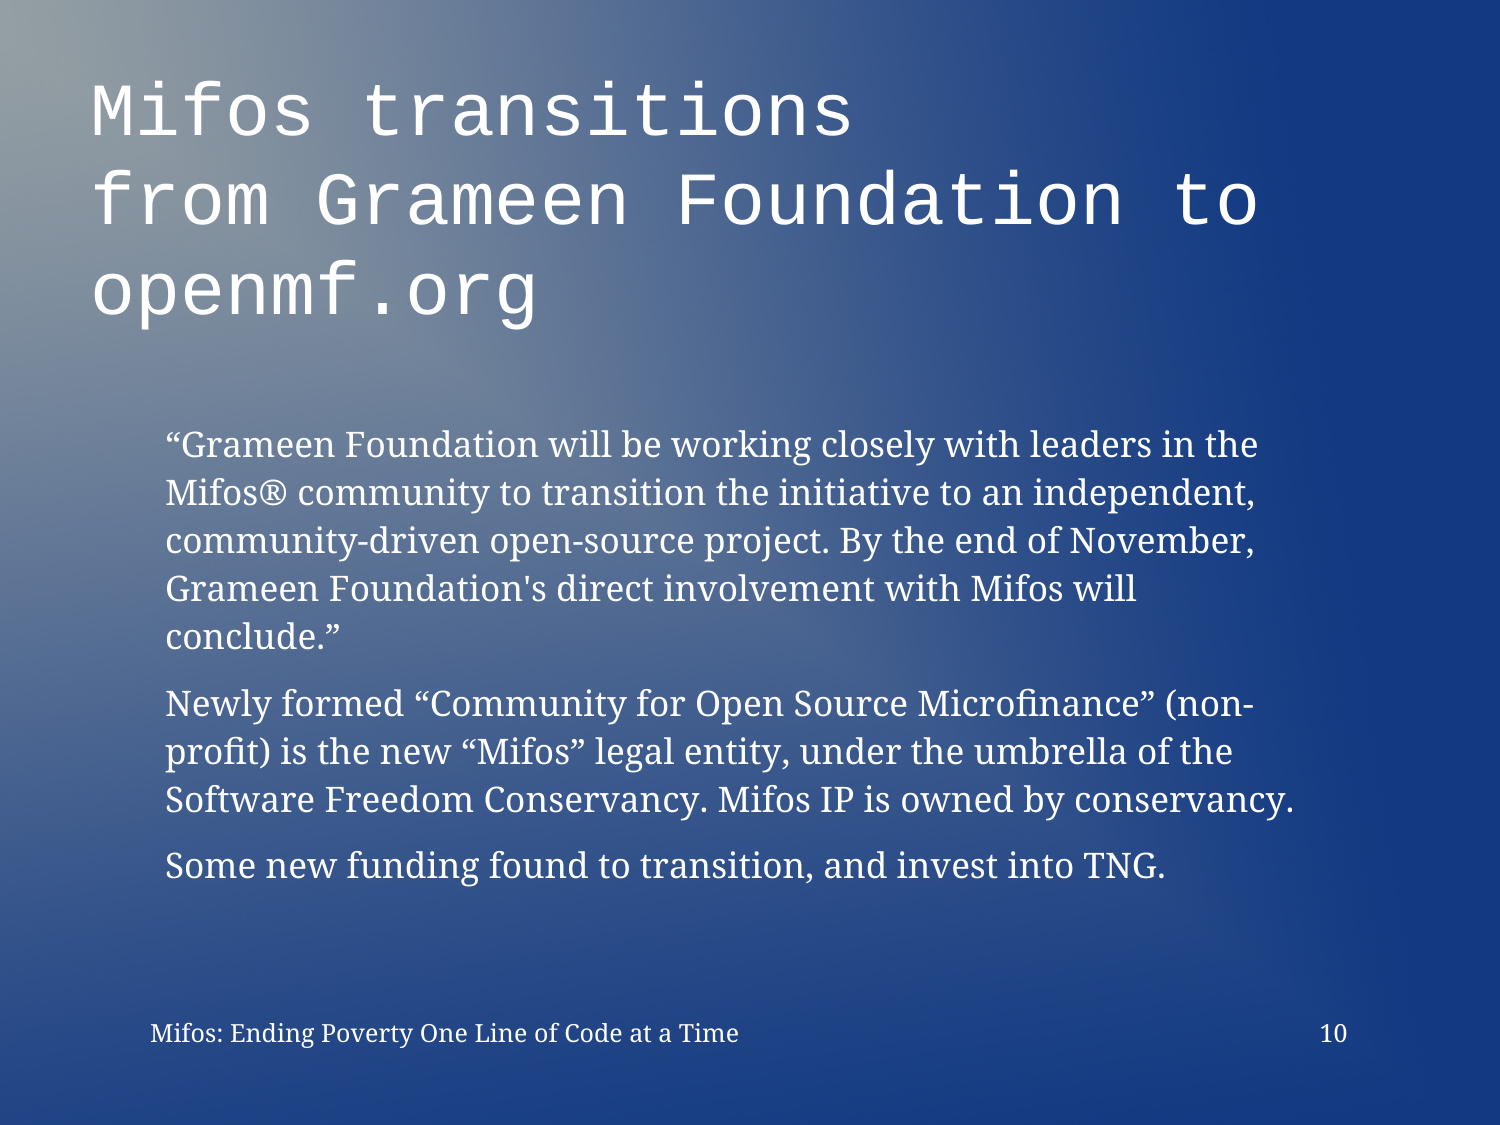

Mifos transitions
from	Grameen Foundation to openmf.org
# “Grameen Foundation will be working closely with leaders in the Mifos® community to transition the initiative to an independent, community-driven open-source project. By the end of November, Grameen Foundation's direct involvement with Mifos will conclude.”
Newly formed “Community for Open Source Microfinance” (non-profit) is the new “Mifos” legal entity, under the umbrella of the Software Freedom Conservancy. Mifos IP is owned by conservancy.
Some new funding found to transition, and invest into TNG.
Mifos: Ending Poverty One Line of Code at a Time